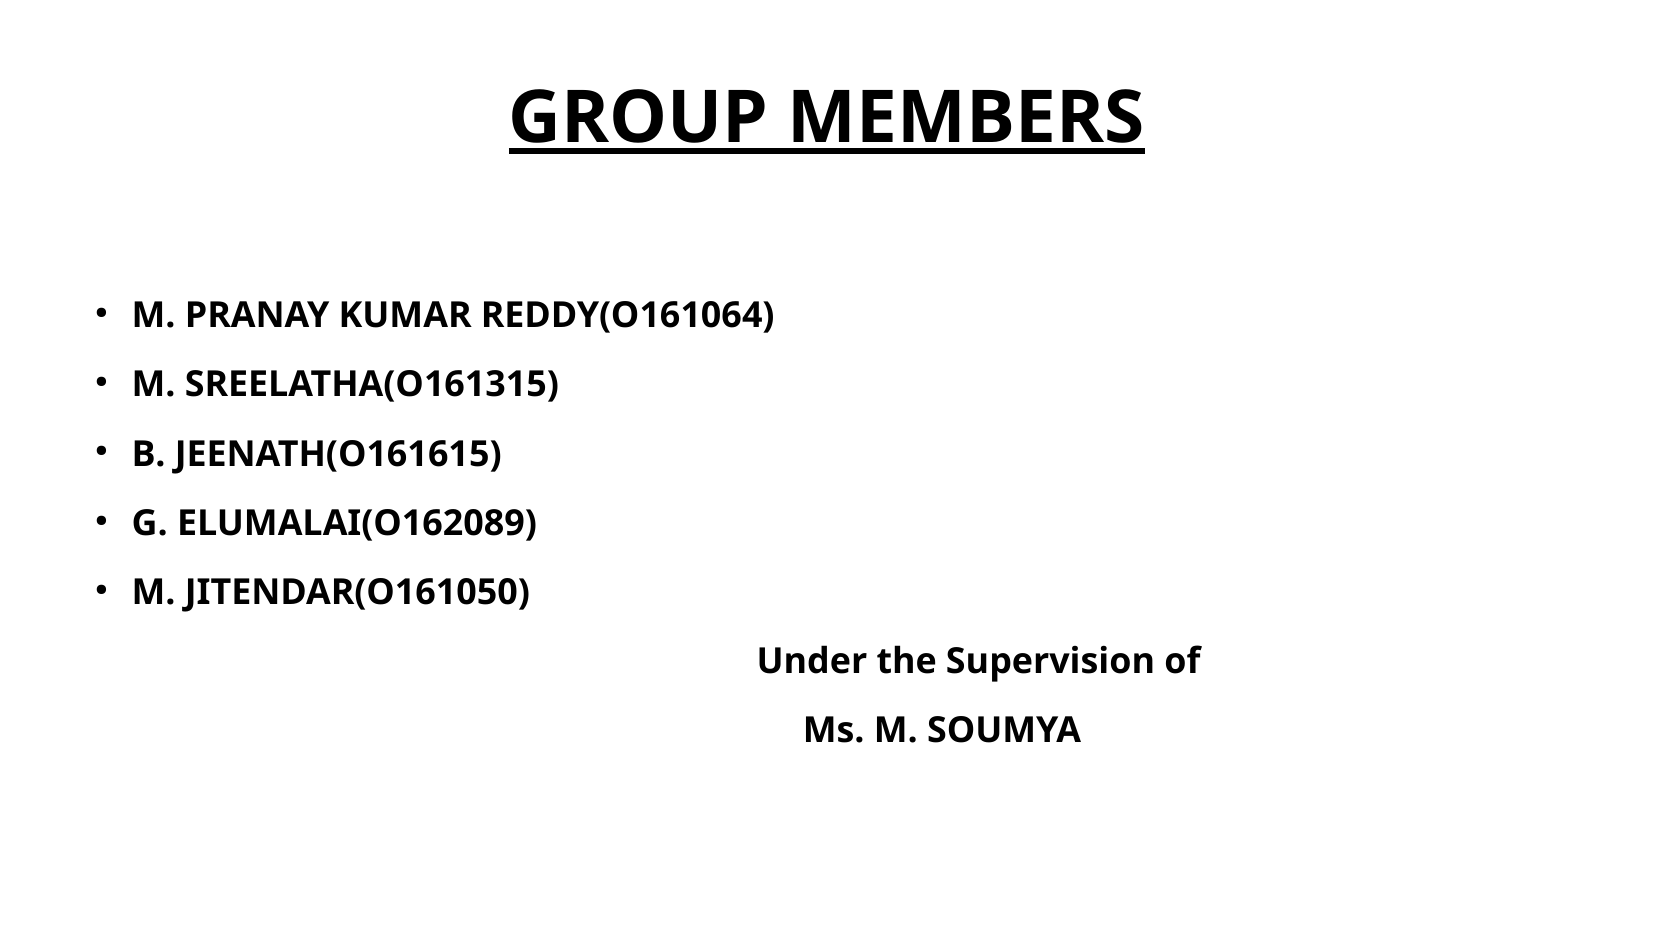

# GROUP MEMBERS
M. PRANAY KUMAR REDDY(O161064)
M. SREELATHA(O161315)
B. JEENATH(O161615)
G. ELUMALAI(O162089)
M. JITENDAR(O161050)
 Under the Supervision of
 Ms. M. SOUMYA